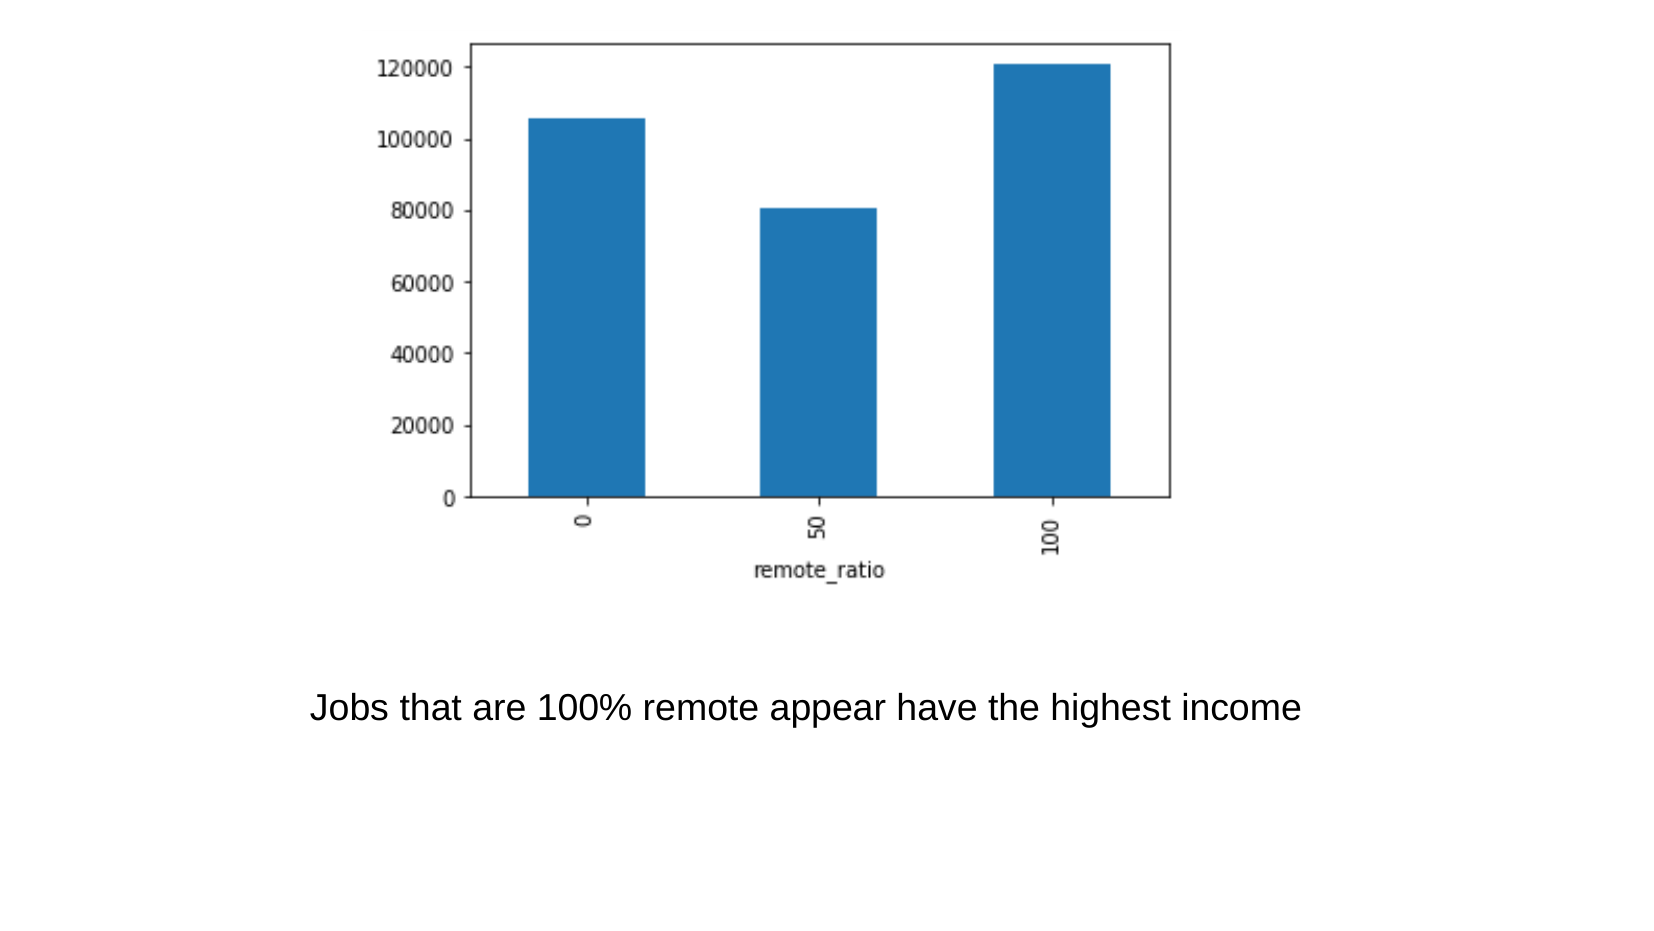

Jobs that are 100% remote appear have the highest income